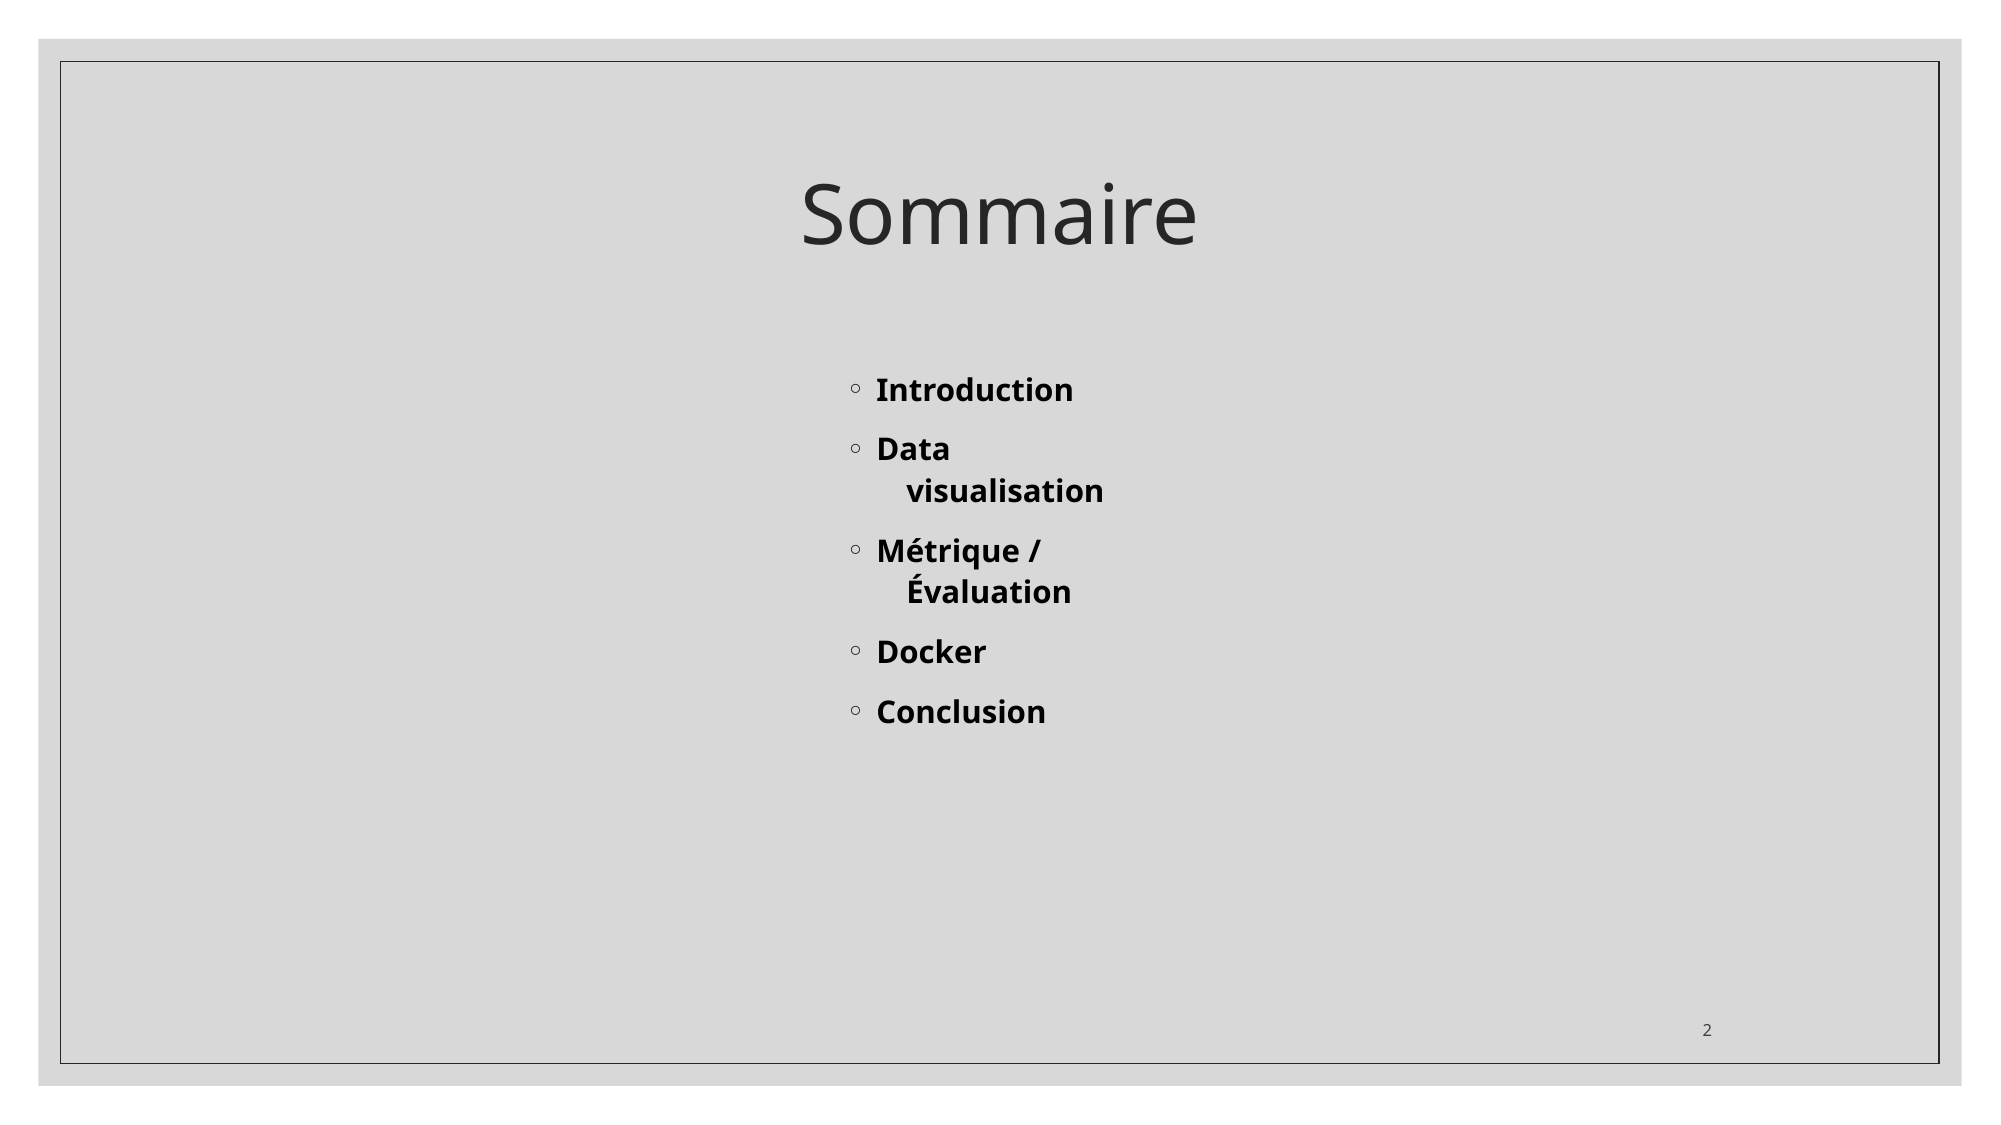

# Sommaire
Introduction
Data visualisation
Métrique / Évaluation
Docker
Conclusion